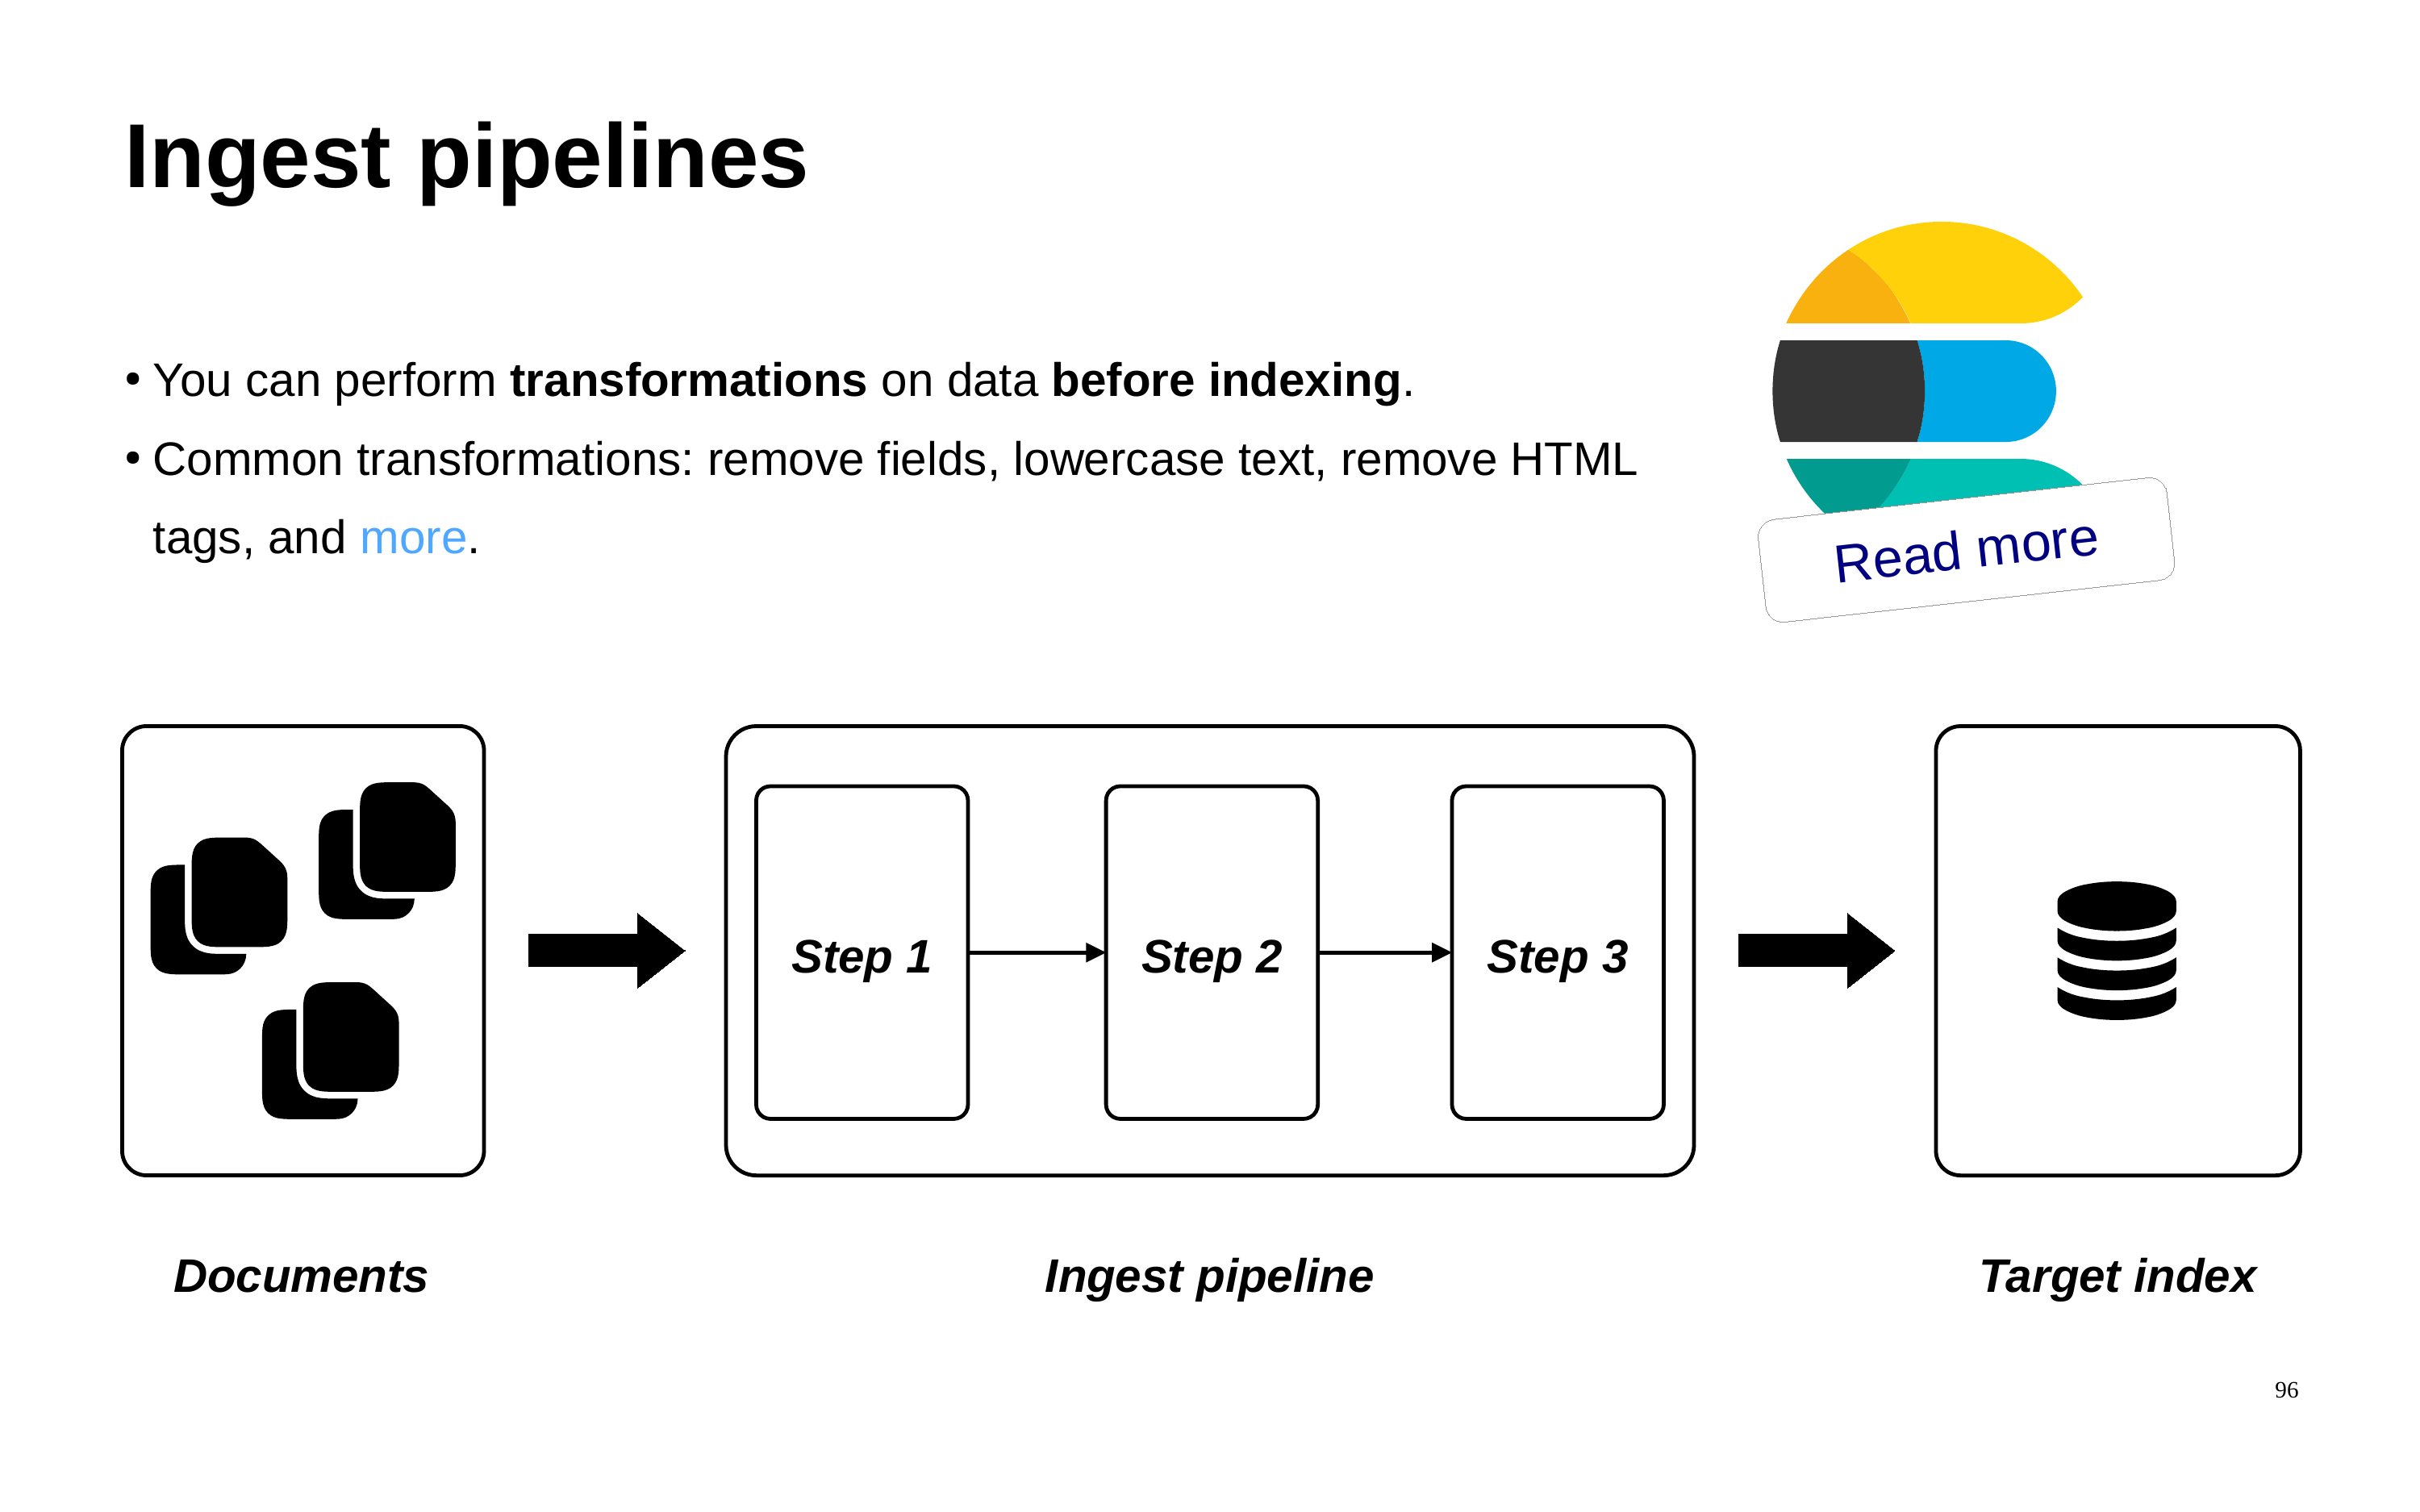

Ingest pipelines
You can perform transformations on data before indexing.
Common transformations: remove fields, lowercase text, remove HTML tags, and more.
Read more
Step 1
Step 2
Step 3
Documents
Ingest pipeline
Target index
96